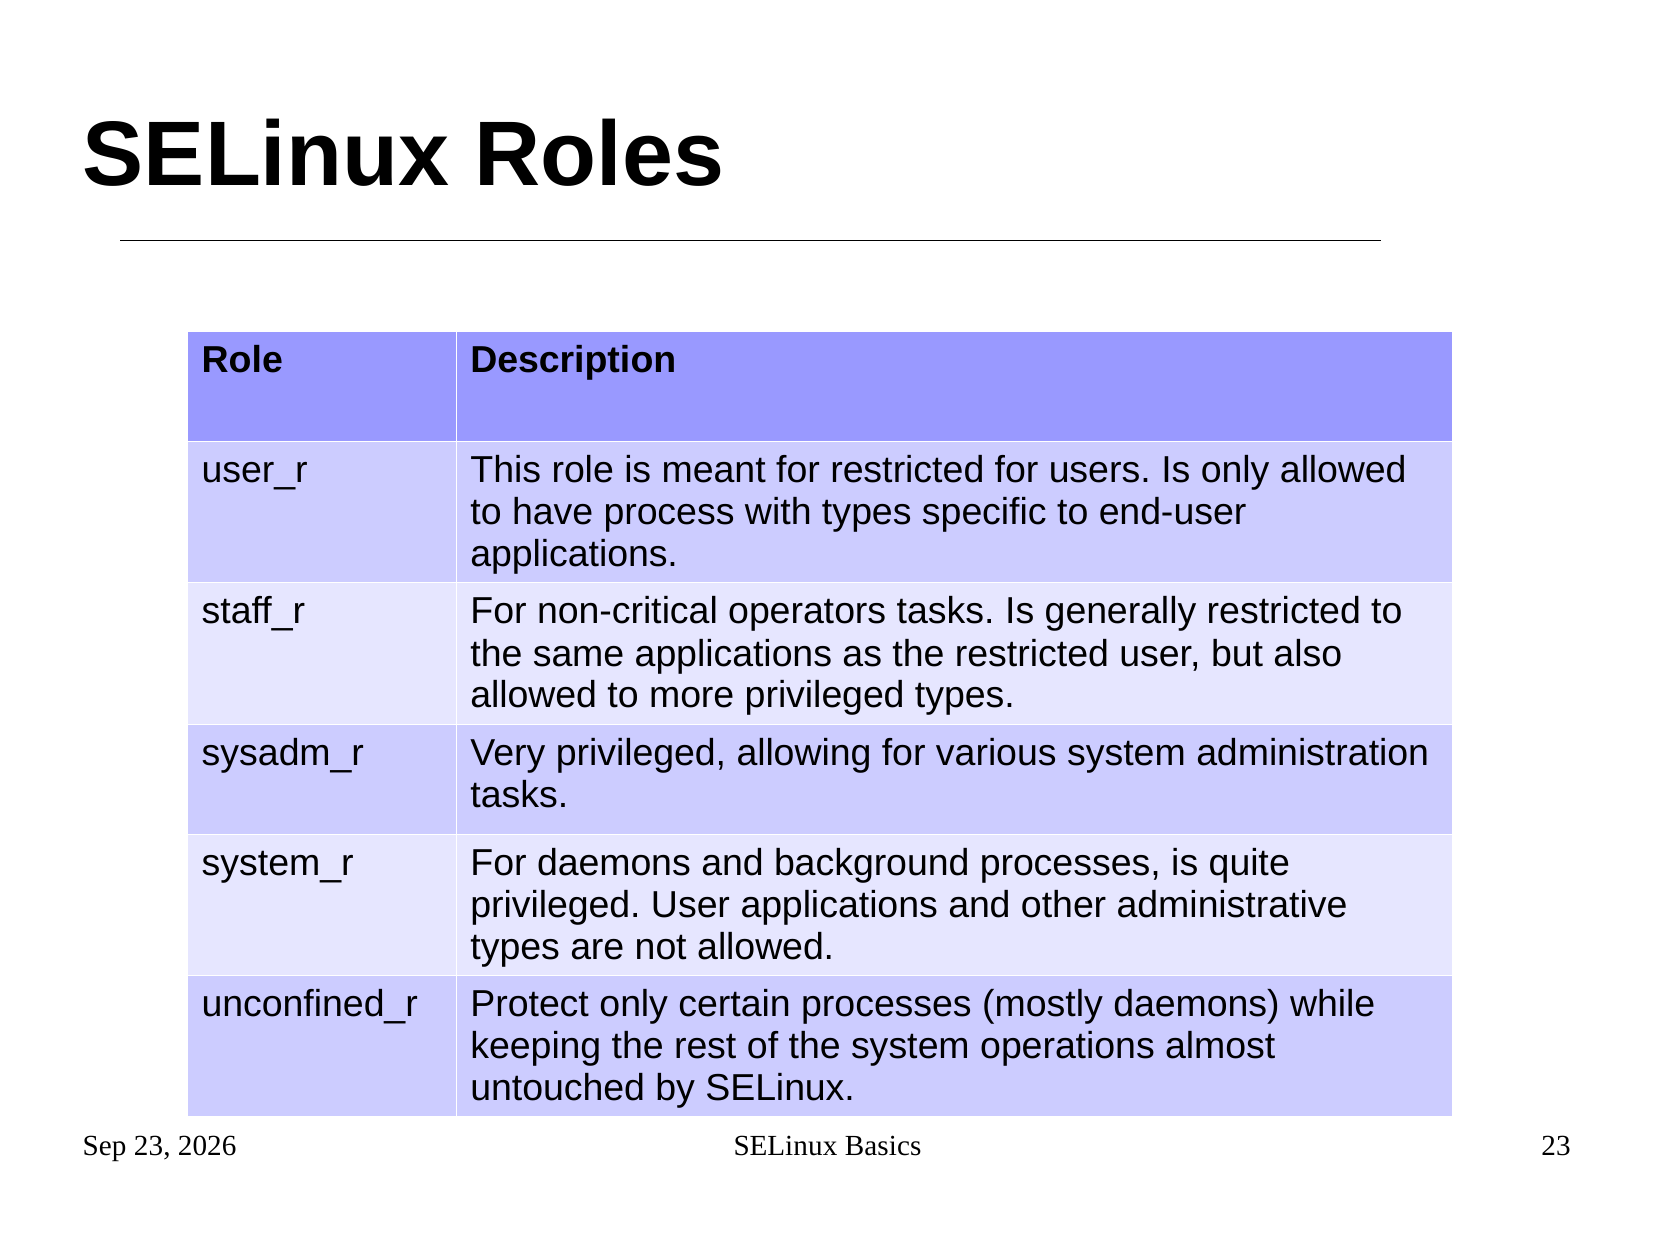

# SELinux Roles
| Role | Description |
| --- | --- |
| user\_r | This role is meant for restricted for users. Is only allowed to have process with types specific to end-user applications. |
| staff\_r | For non-critical operators tasks. Is generally restricted to the same applications as the restricted user, but also allowed to more privileged types. |
| sysadm\_r | Very privileged, allowing for various system administration tasks. |
| system\_r | For daemons and background processes, is quite privileged. User applications and other administrative types are not allowed. |
| unconfined\_r | Protect only certain processes (mostly daemons) while keeping the rest of the system operations almost untouched by SELinux. |
SELinux Basics
23